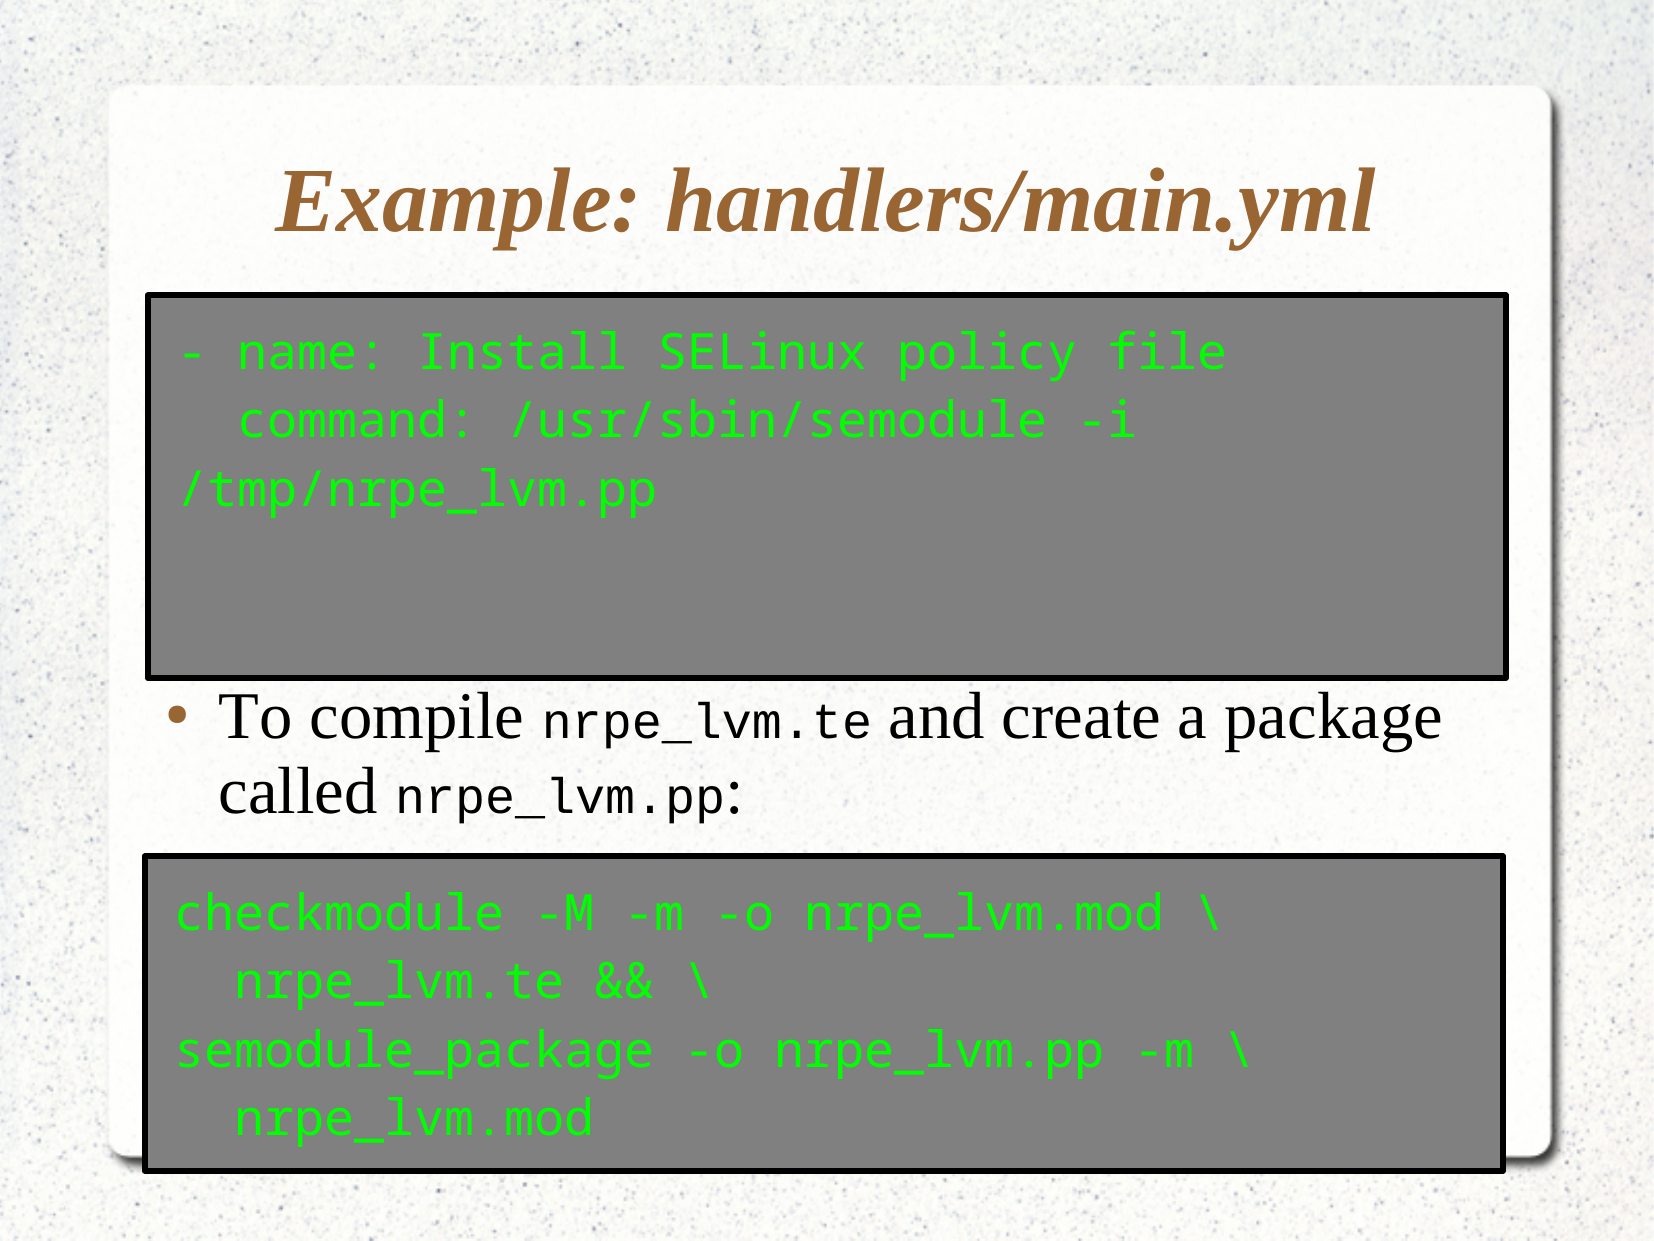

# Example: handlers/main.yml
- name: Install SELinux policy file
 command: /usr/sbin/semodule -i /tmp/nrpe_lvm.pp
To compile nrpe_lvm.te and create a package called nrpe_lvm.pp:
checkmodule -M -m -o nrpe_lvm.mod \
 nrpe_lvm.te && \
semodule_package -o nrpe_lvm.pp -m \
 nrpe_lvm.mod